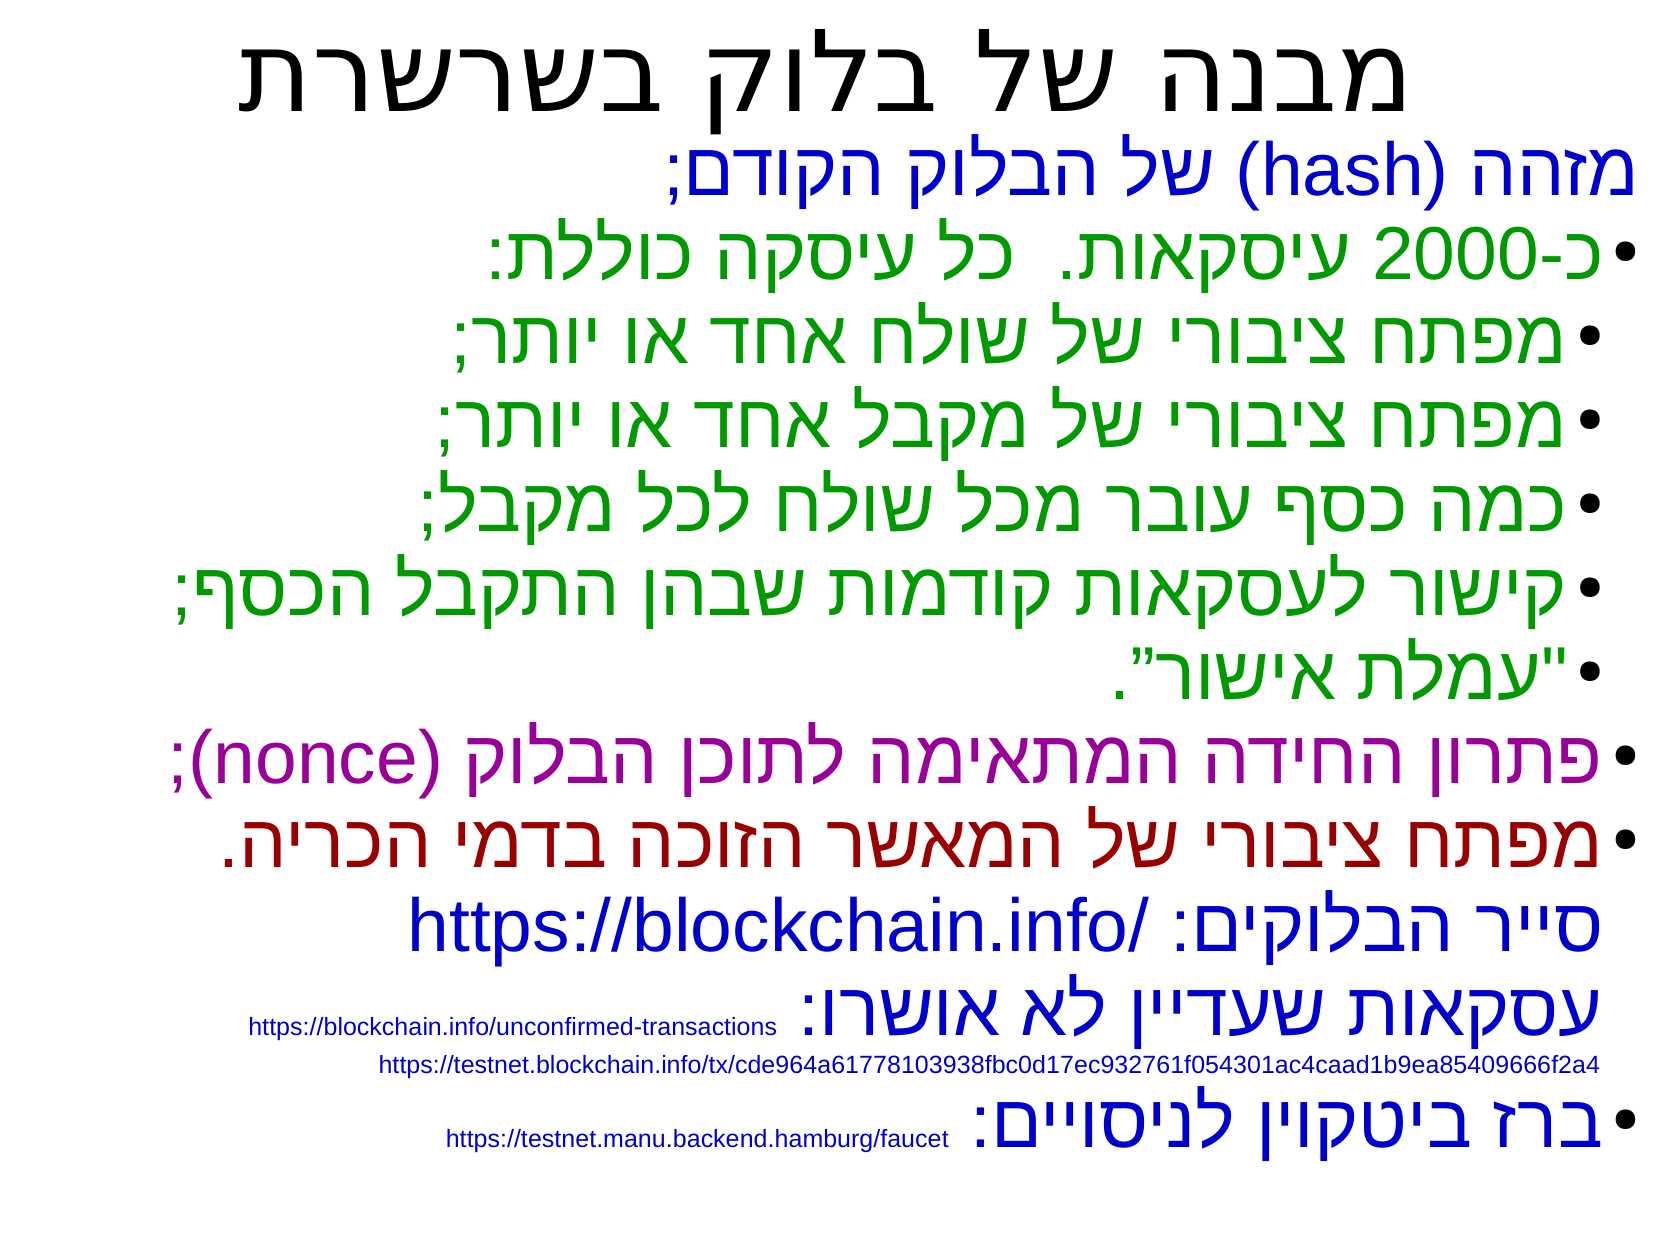

מבנה של בלוק בשרשרת
מזהה (hash) של הבלוק הקודם;
כ-2000 עיסקאות. כל עיסקה כוללת:
מפתח ציבורי של שולח אחד או יותר;
מפתח ציבורי של מקבל אחד או יותר;
כמה כסף עובר מכל שולח לכל מקבל;
קישור לעסקאות קודמות שבהן התקבל הכסף;
"עמלת אישור”.
פתרון החידה המתאימה לתוכן הבלוק (nonce);
מפתח ציבורי של המאשר הזוכה בדמי הכריה.
סייר הבלוקים: https://blockchain.info/
עסקאות שעדיין לא אושרו: https://blockchain.info/unconfirmed-transactions
https://testnet.blockchain.info/tx/cde964a61778103938fbc0d17ec932761f054301ac4caad1b9ea85409666f2a4
ברז ביטקוין לניסויים: https://testnet.manu.backend.hamburg/faucet